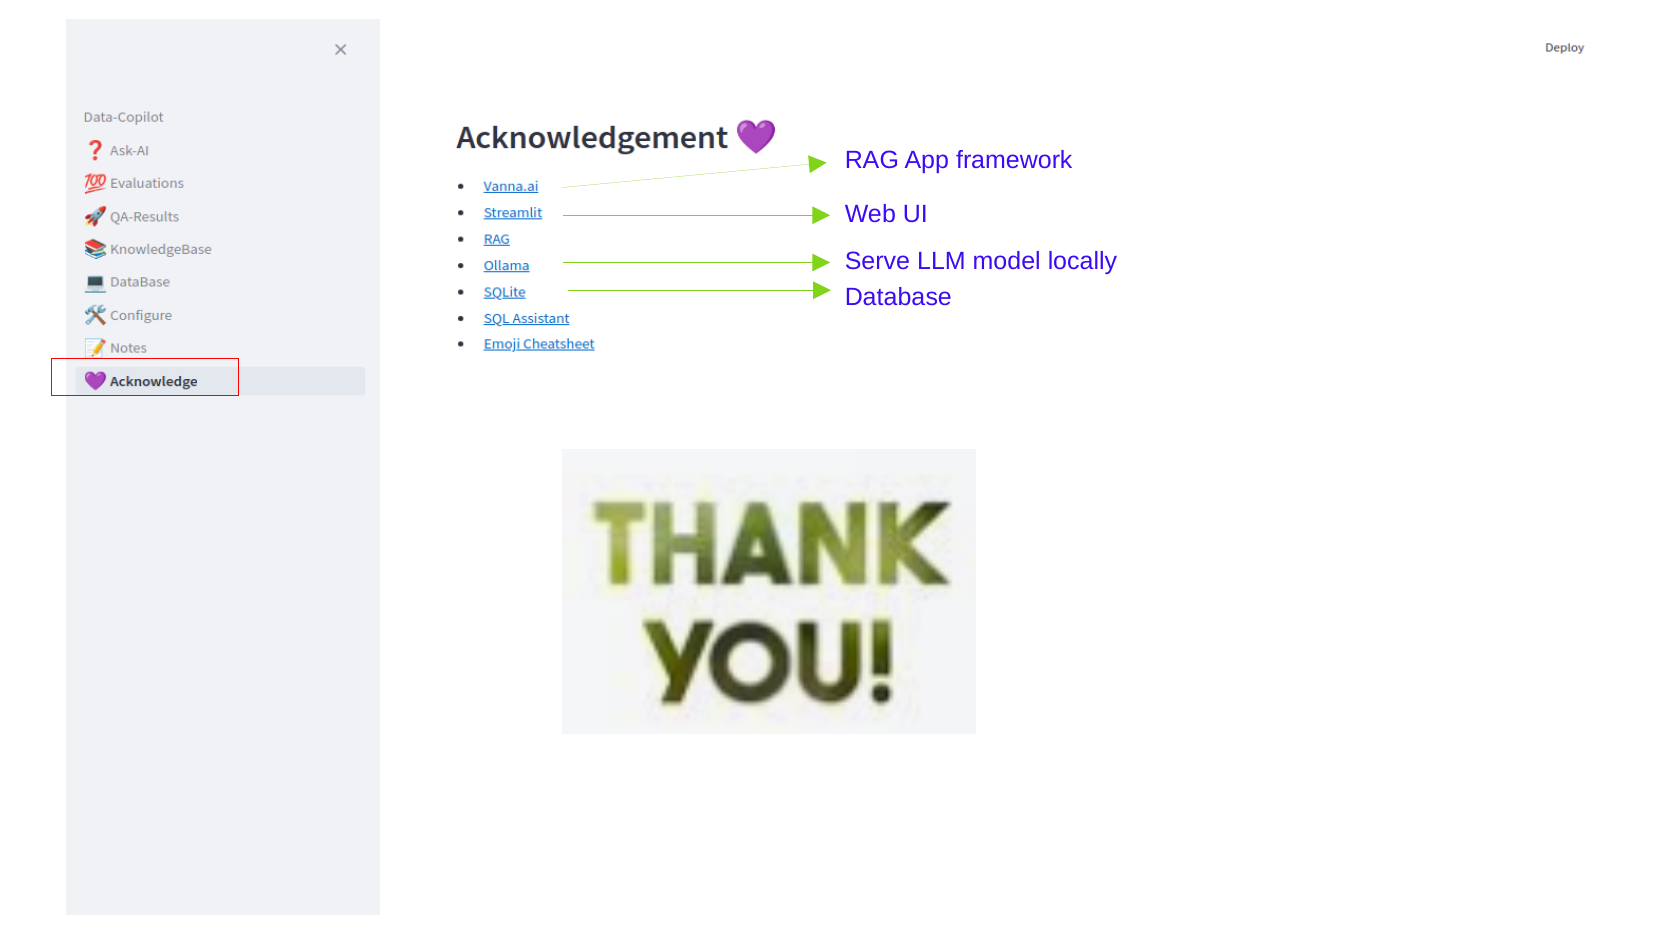

RAG App framework
Web UI
Serve LLM model locally
Database